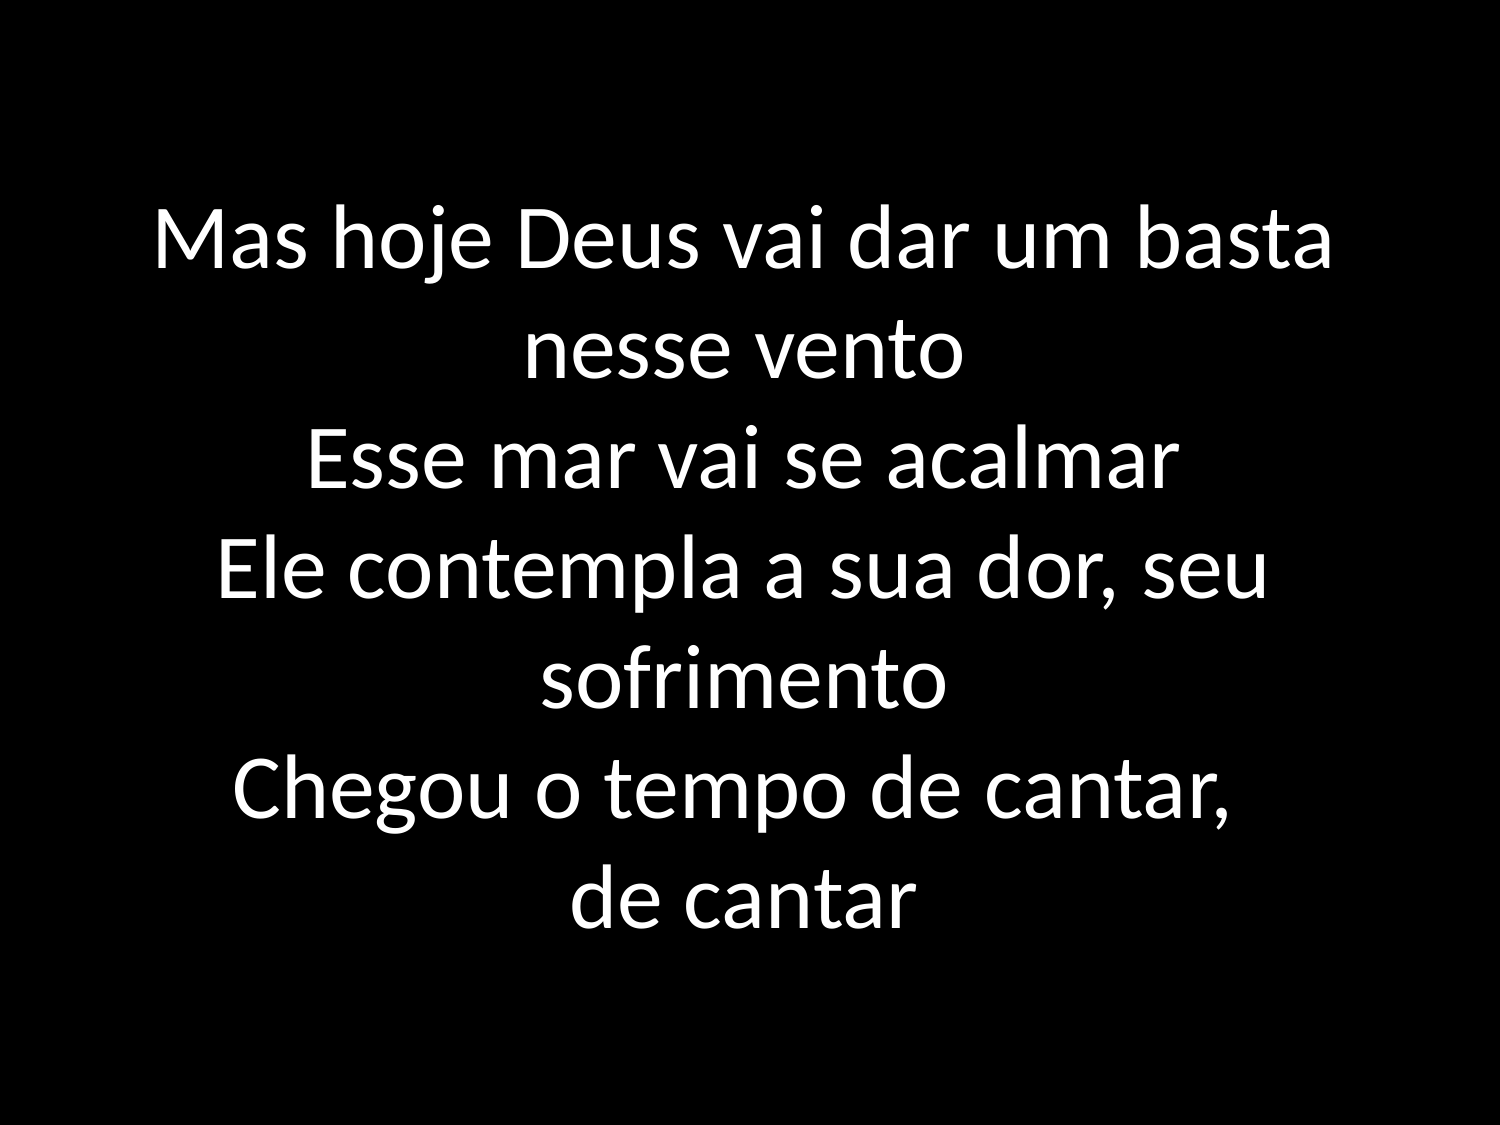

# Mas hoje Deus vai dar um basta nesse vento Esse mar vai se acalmar Ele contempla a sua dor, seu sofrimento Chegou o tempo de cantar, de cantar